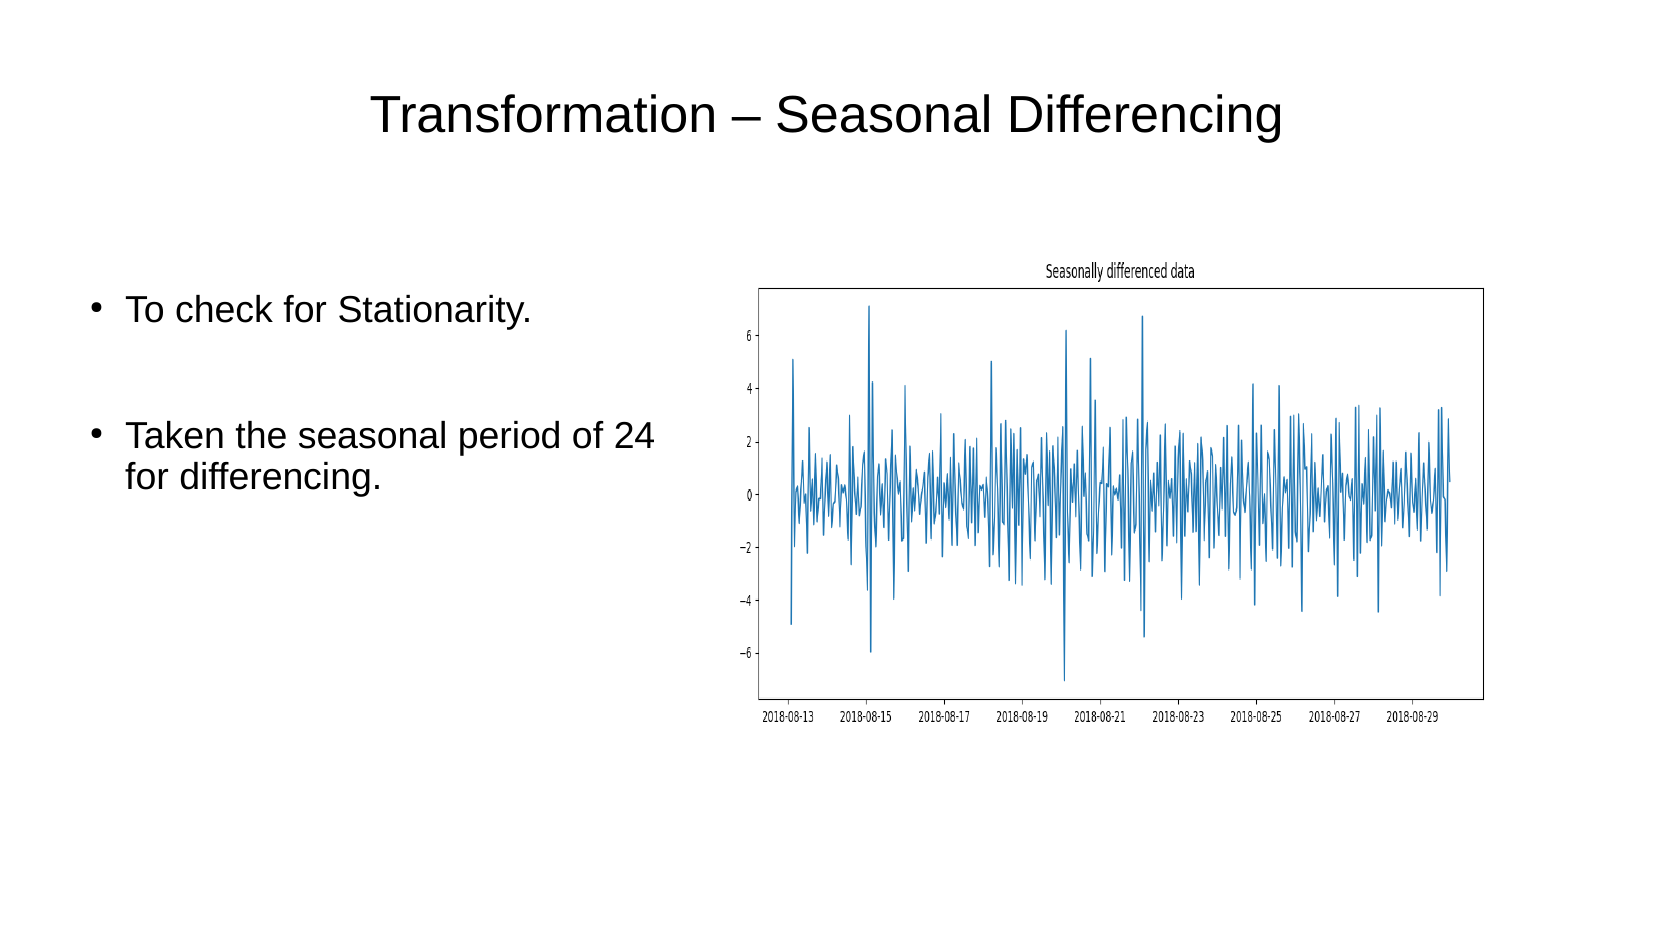

# Transformation – Seasonal Differencing
To check for Stationarity.
Taken the seasonal period of 24 for differencing.